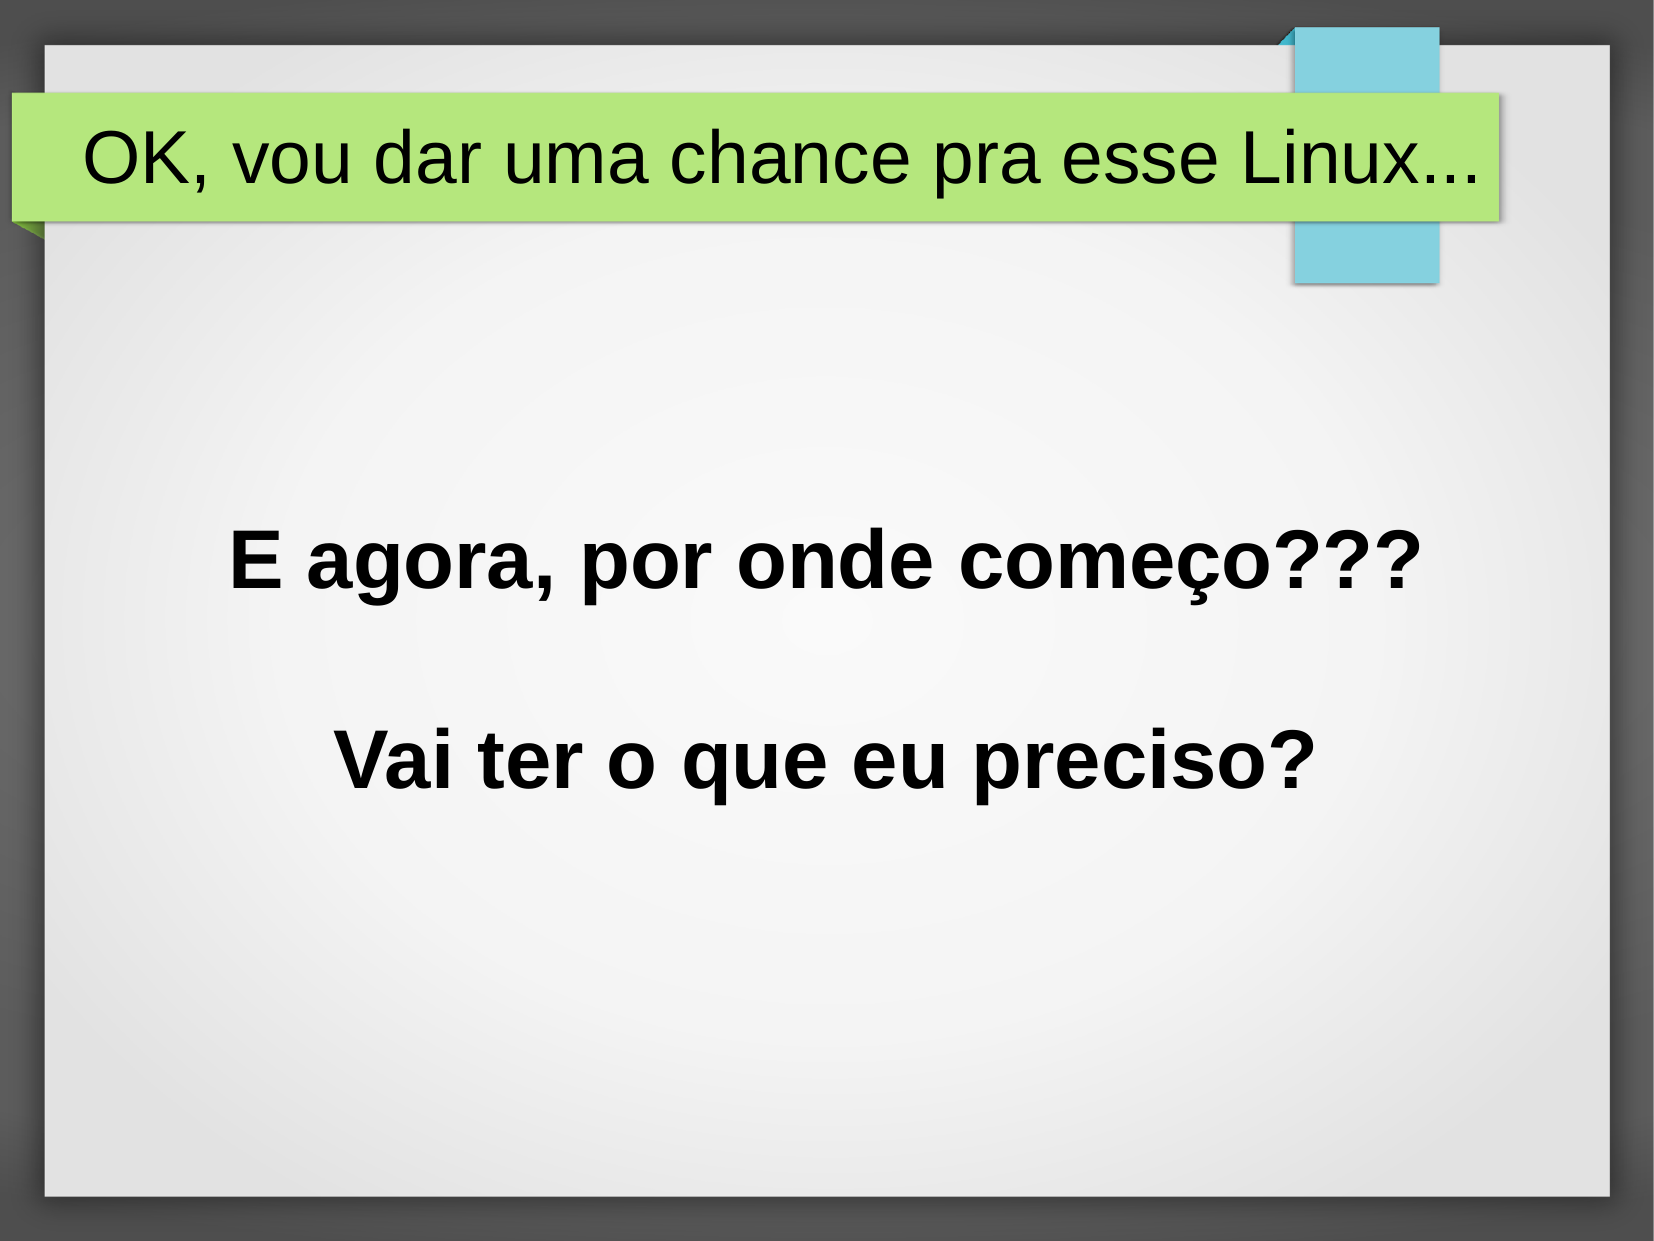

OK, vou dar uma chance pra esse Linux...
E agora, por onde começo???
Vai ter o que eu preciso?